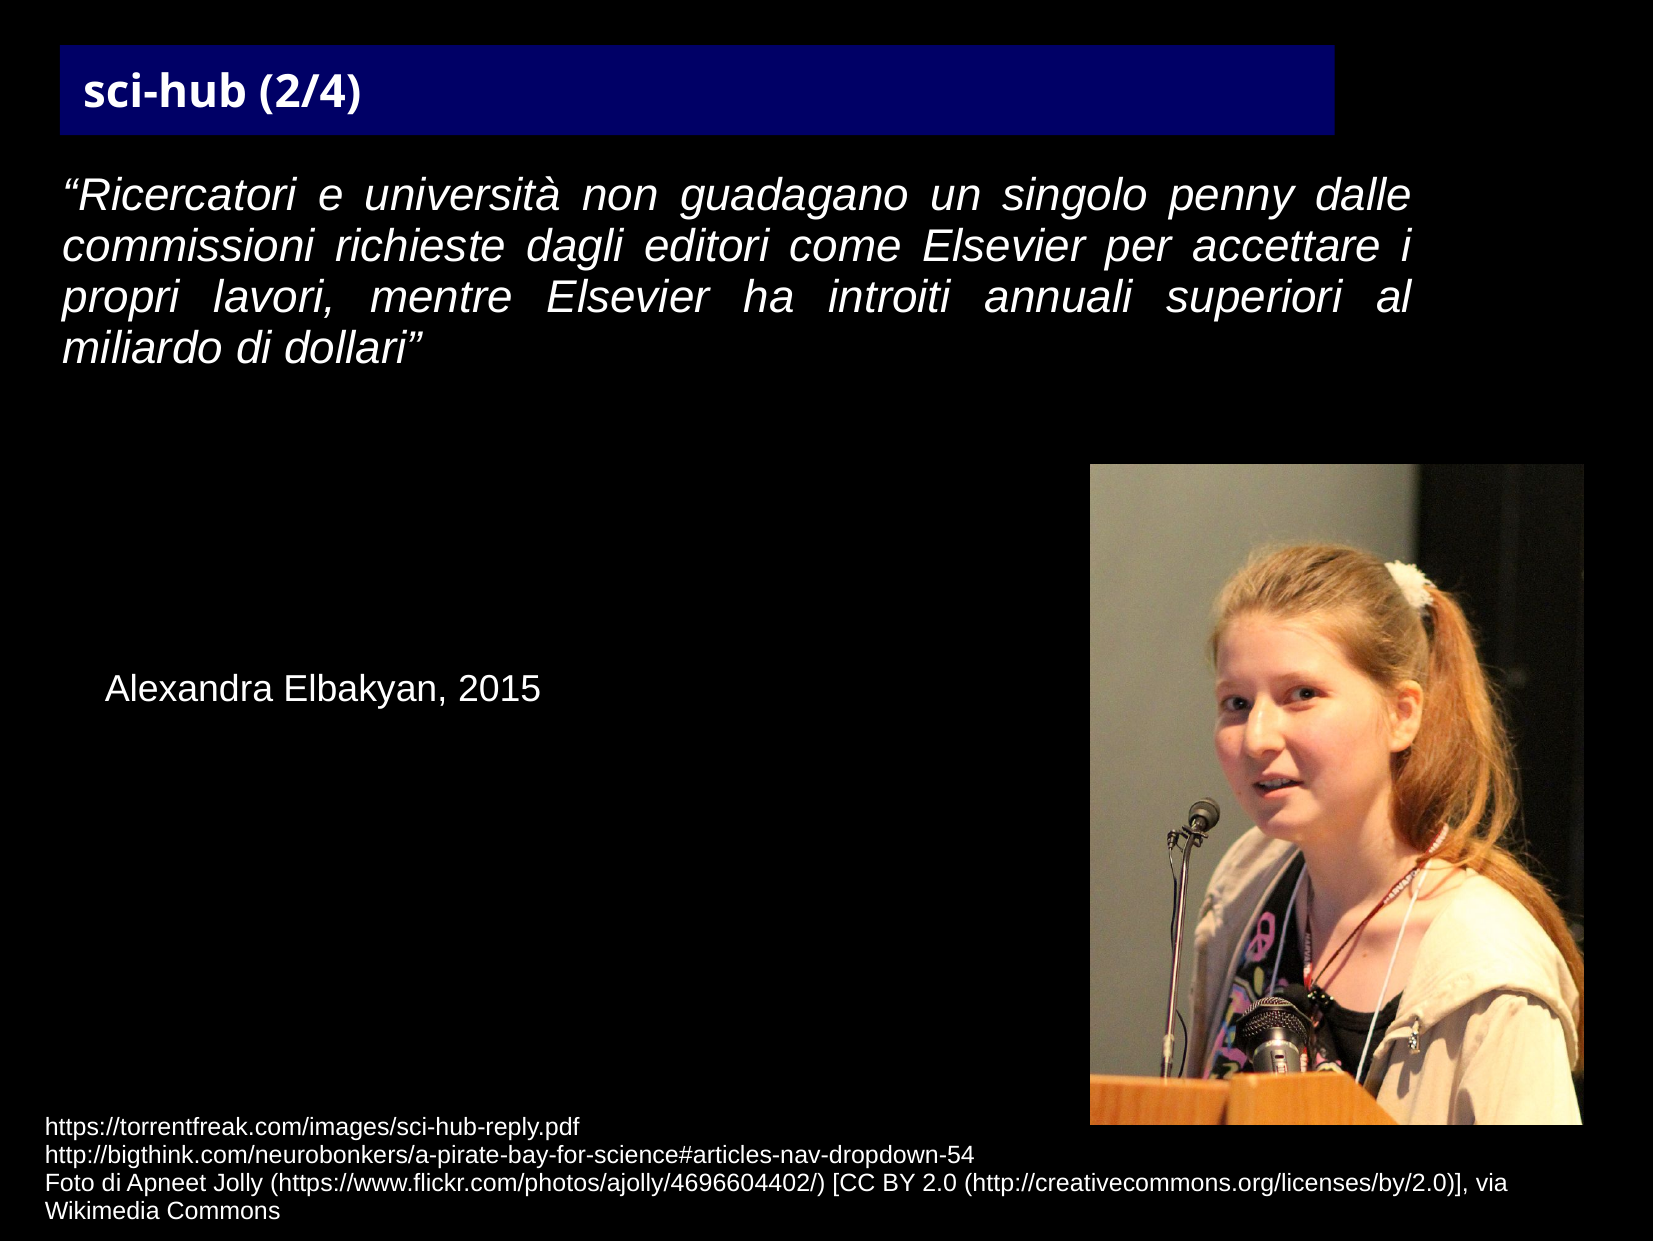

# sci-hub (2/4)
“Ricercatori e università non guadagano un singolo penny dalle commissioni richieste dagli editori come Elsevier per accettare i propri lavori, mentre Elsevier ha introiti annuali superiori al miliardo di dollari”
Alexandra Elbakyan, 2015
https://torrentfreak.com/images/sci-hub-reply.pdf
http://bigthink.com/neurobonkers/a-pirate-bay-for-science#articles-nav-dropdown-54
Foto di Apneet Jolly (https://www.flickr.com/photos/ajolly/4696604402/) [CC BY 2.0 (http://creativecommons.org/licenses/by/2.0)], via Wikimedia Commons